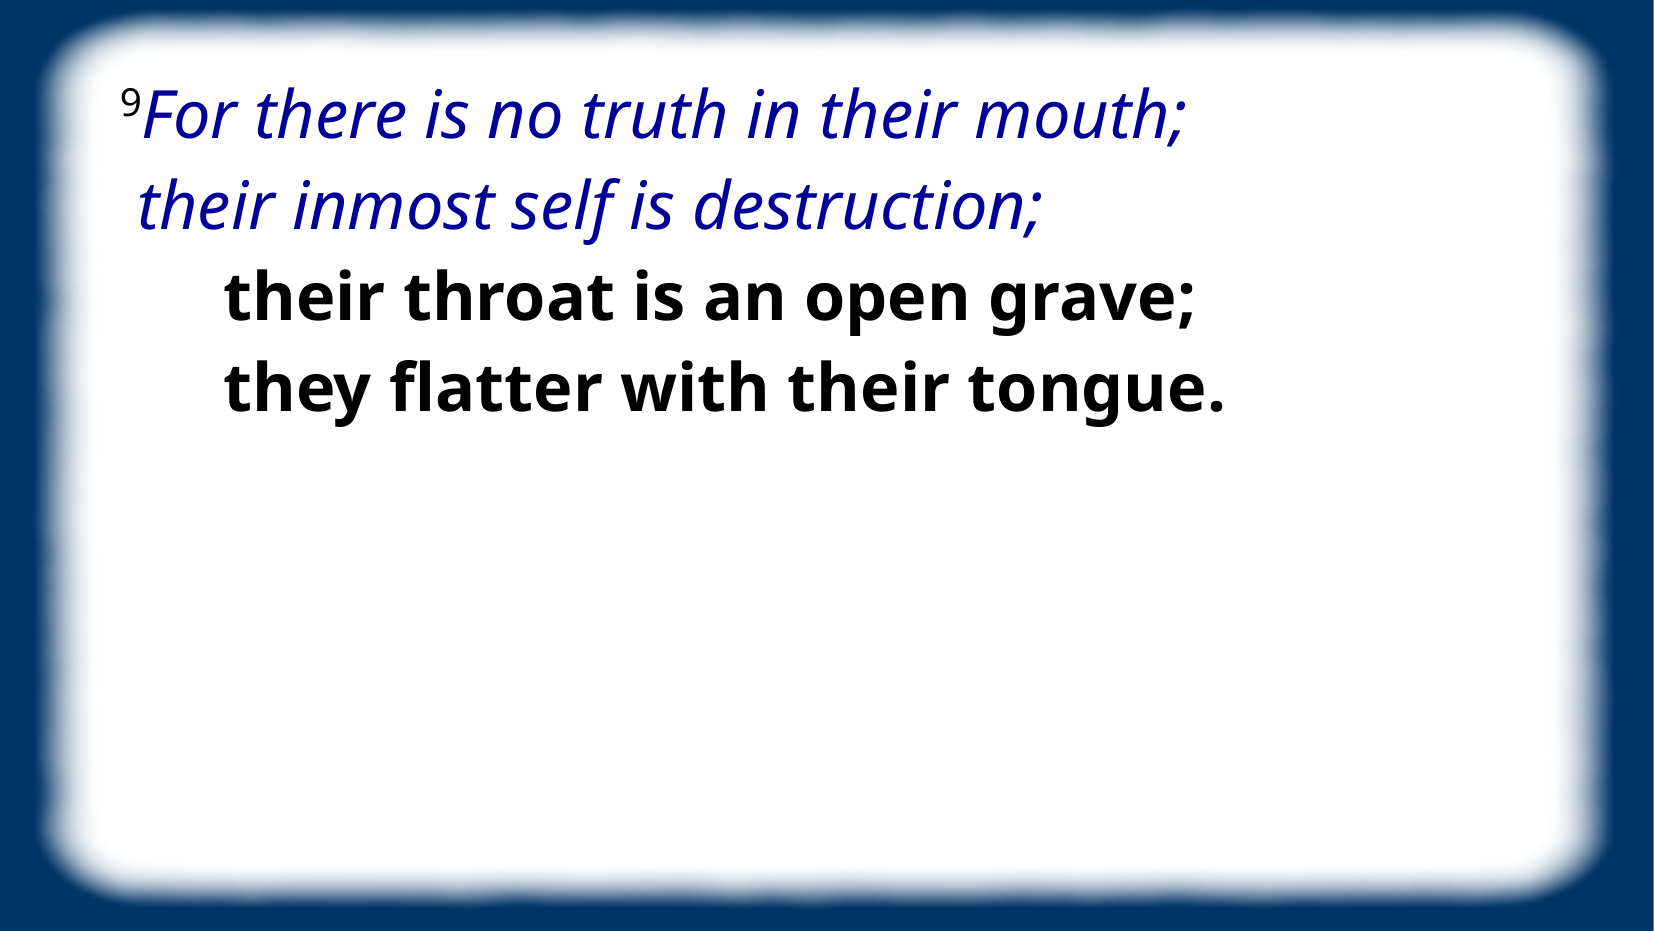

9For there is no truth in their mouth;
 their inmost self is destruction;
 their throat is an open grave;
 they flatter with their tongue.